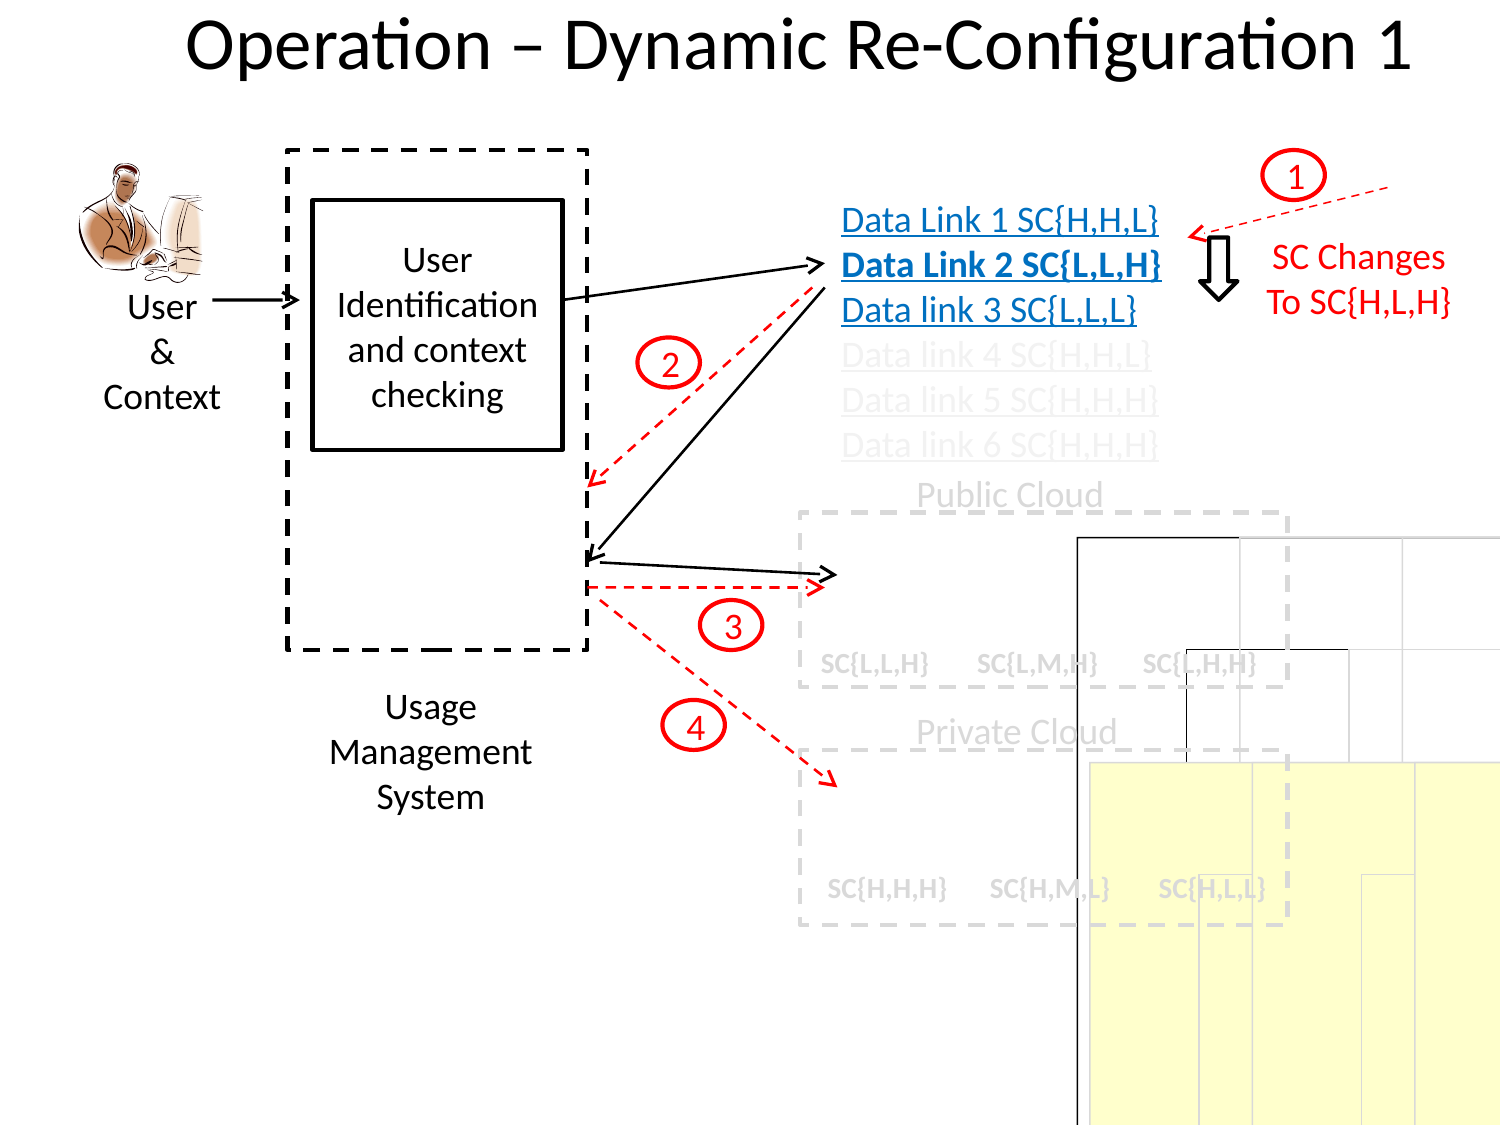

# Operation – Dynamic Re-Configuration 1
1
Data Link 1 SC{H,H,L}
Data Link 2 SC{L,L,H}
Data link 3 SC{L,L,L}
Data link 4 SC{H,H,L}
Data link 5 SC{H,H,H}
Data link 6 SC{H,H,H}
User Identification and context checking
SC Changes
To SC{H,L,H}
User
&
Context
2
Public Cloud
3
SC{L,L,H}
SC{L,M,H}
SC{L,H,H}
Usage
Management
System
4
Private Cloud
SC{H,H,H}
SC{H,M,L}
SC{H,L,L}